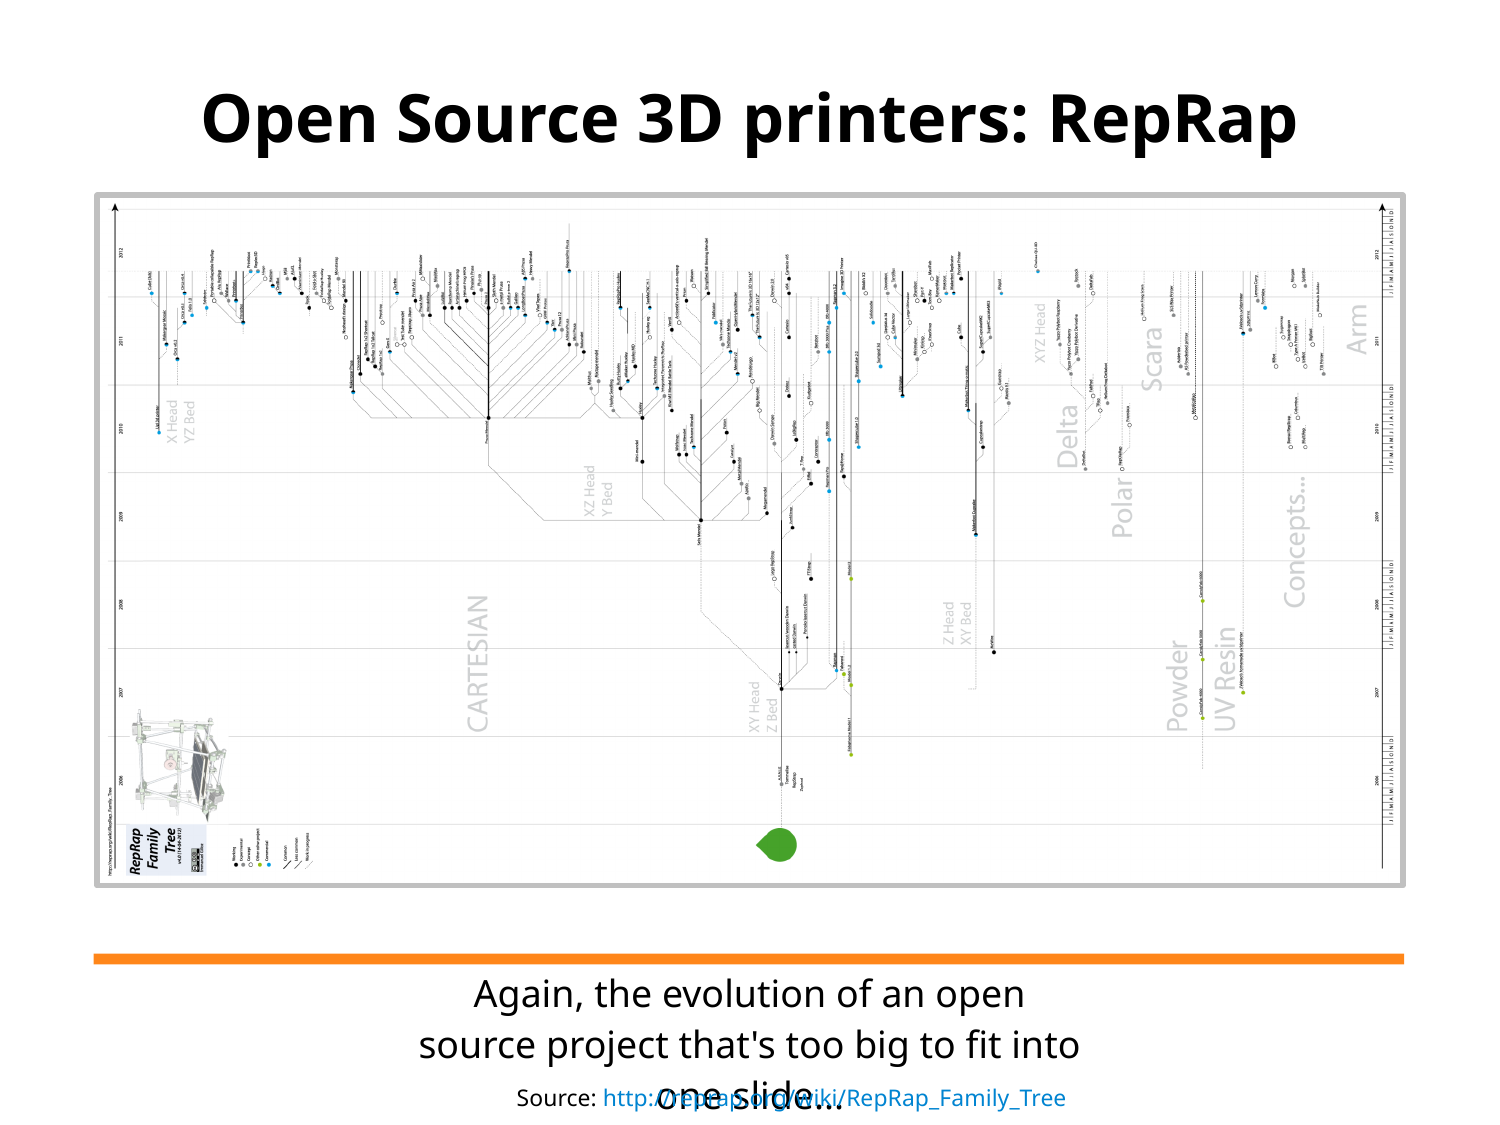

# Open Source 3D printers: RepRap
Again, the evolution of an open source project that's too big to fit into one slide...
Source: http://reprap.org/wiki/RepRap_Family_Tree